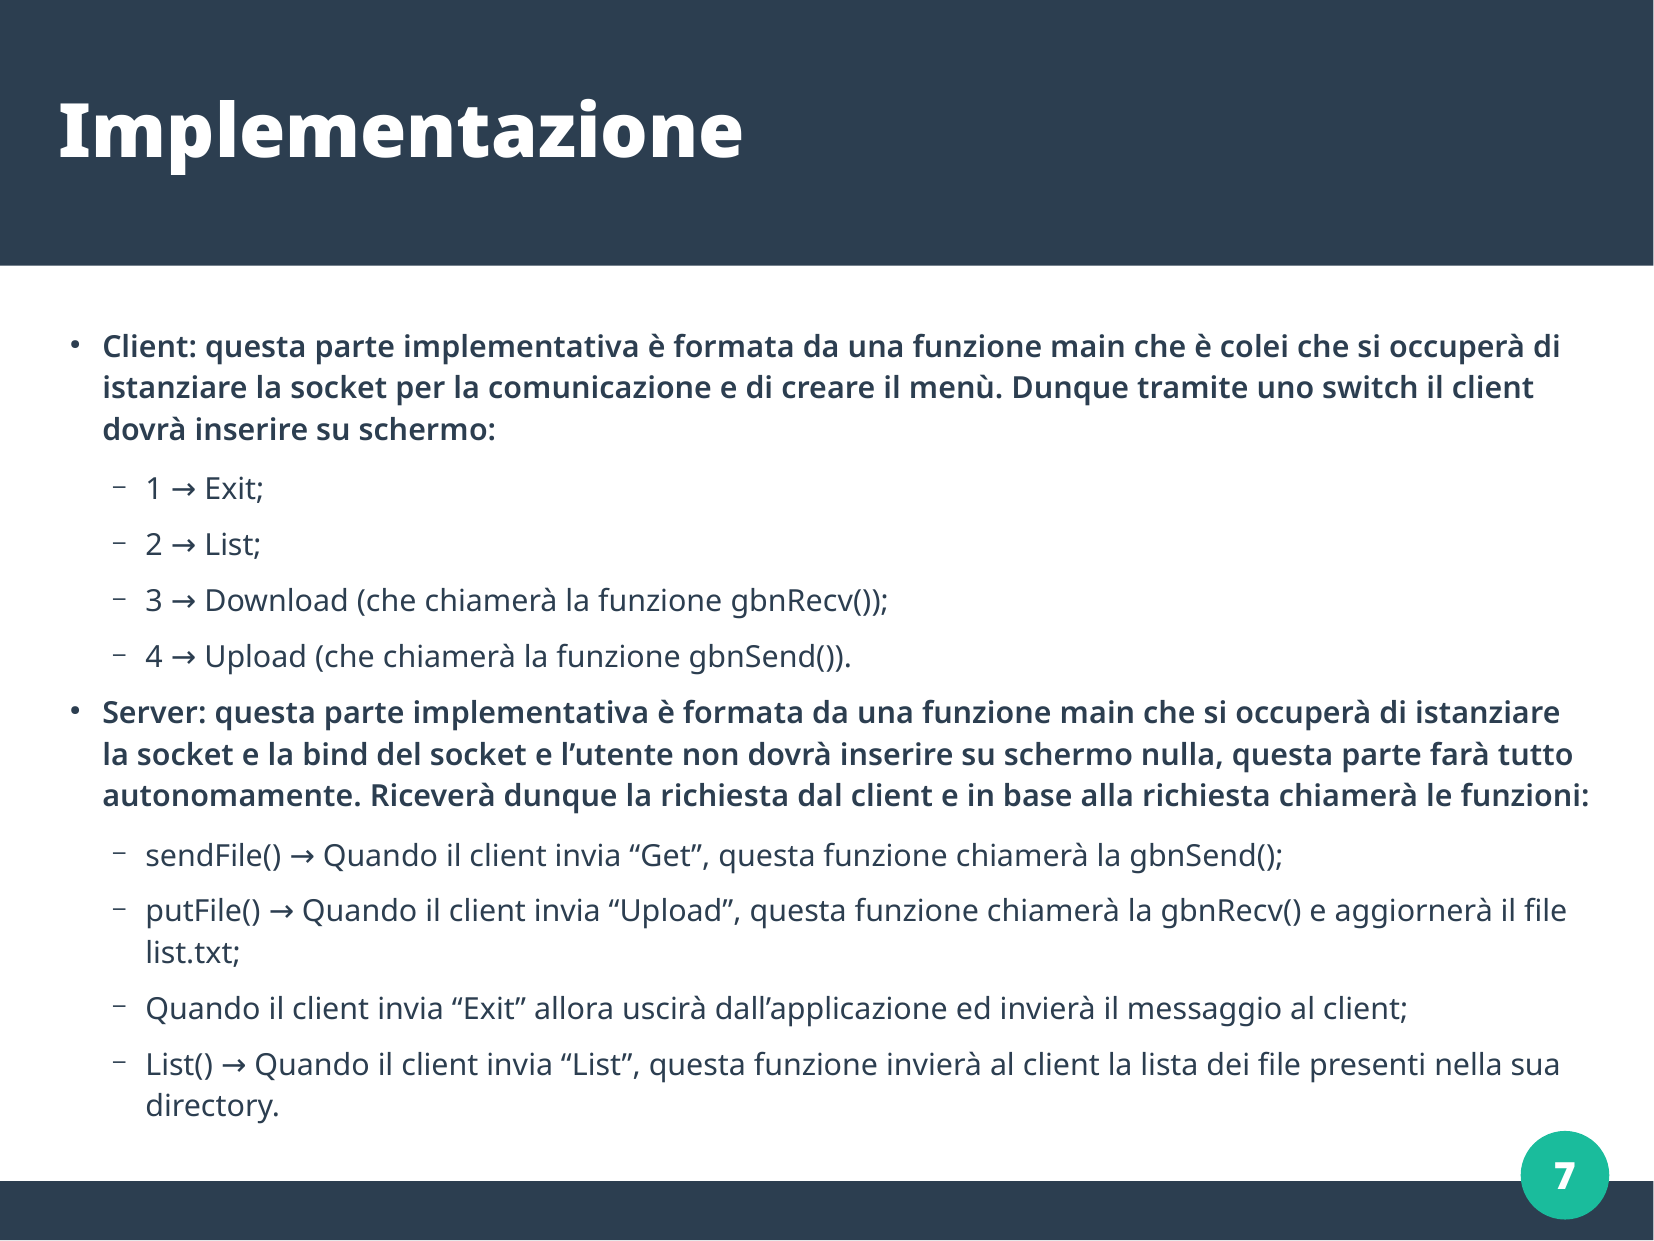

# Implementazione
Client: questa parte implementativa è formata da una funzione main che è colei che si occuperà di istanziare la socket per la comunicazione e di creare il menù. Dunque tramite uno switch il client dovrà inserire su schermo:
1 → Exit;
2 → List;
3 → Download (che chiamerà la funzione gbnRecv());
4 → Upload (che chiamerà la funzione gbnSend()).
Server: questa parte implementativa è formata da una funzione main che si occuperà di istanziare la socket e la bind del socket e l’utente non dovrà inserire su schermo nulla, questa parte farà tutto autonomamente. Riceverà dunque la richiesta dal client e in base alla richiesta chiamerà le funzioni:
sendFile() → Quando il client invia “Get”, questa funzione chiamerà la gbnSend();
putFile() → Quando il client invia “Upload”, questa funzione chiamerà la gbnRecv() e aggiornerà il file list.txt;
Quando il client invia “Exit” allora uscirà dall’applicazione ed invierà il messaggio al client;
List() → Quando il client invia “List”, questa funzione invierà al client la lista dei file presenti nella sua directory.
7